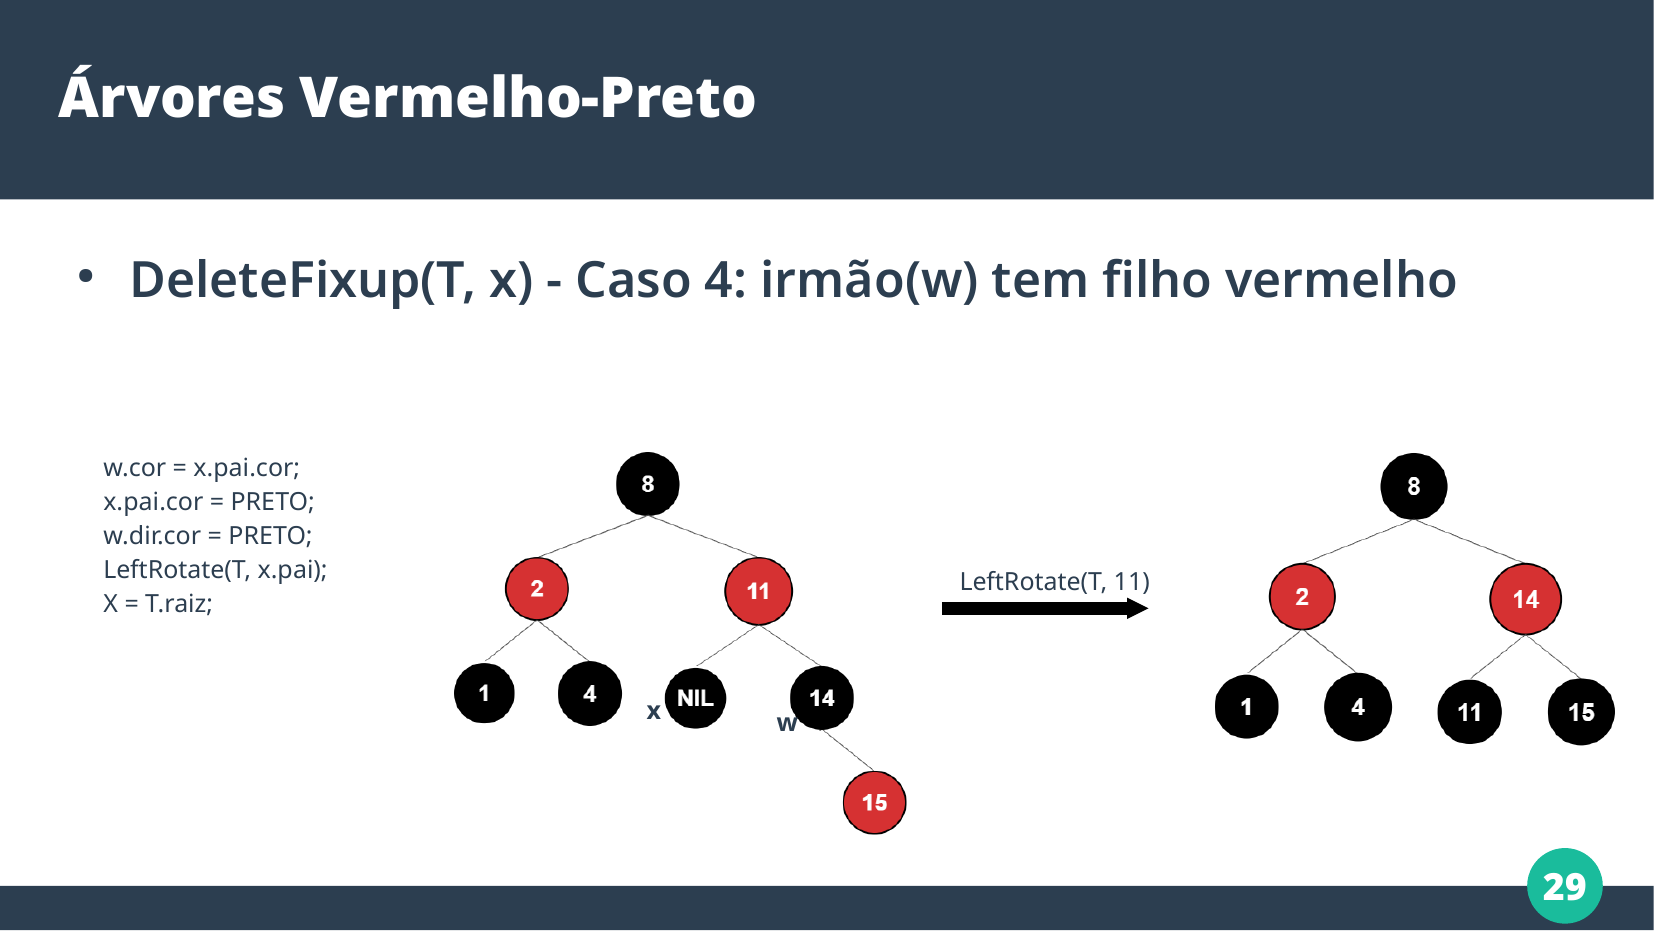

# Árvores Vermelho-Preto
DeleteFixup(T, x) - Caso 4: irmão(w) tem filho vermelho
w.cor = x.pai.cor;
x.pai.cor = PRETO;
w.dir.cor = PRETO;
LeftRotate(T, x.pai);
X = T.raiz;
LeftRotate(T, 11)
x
w